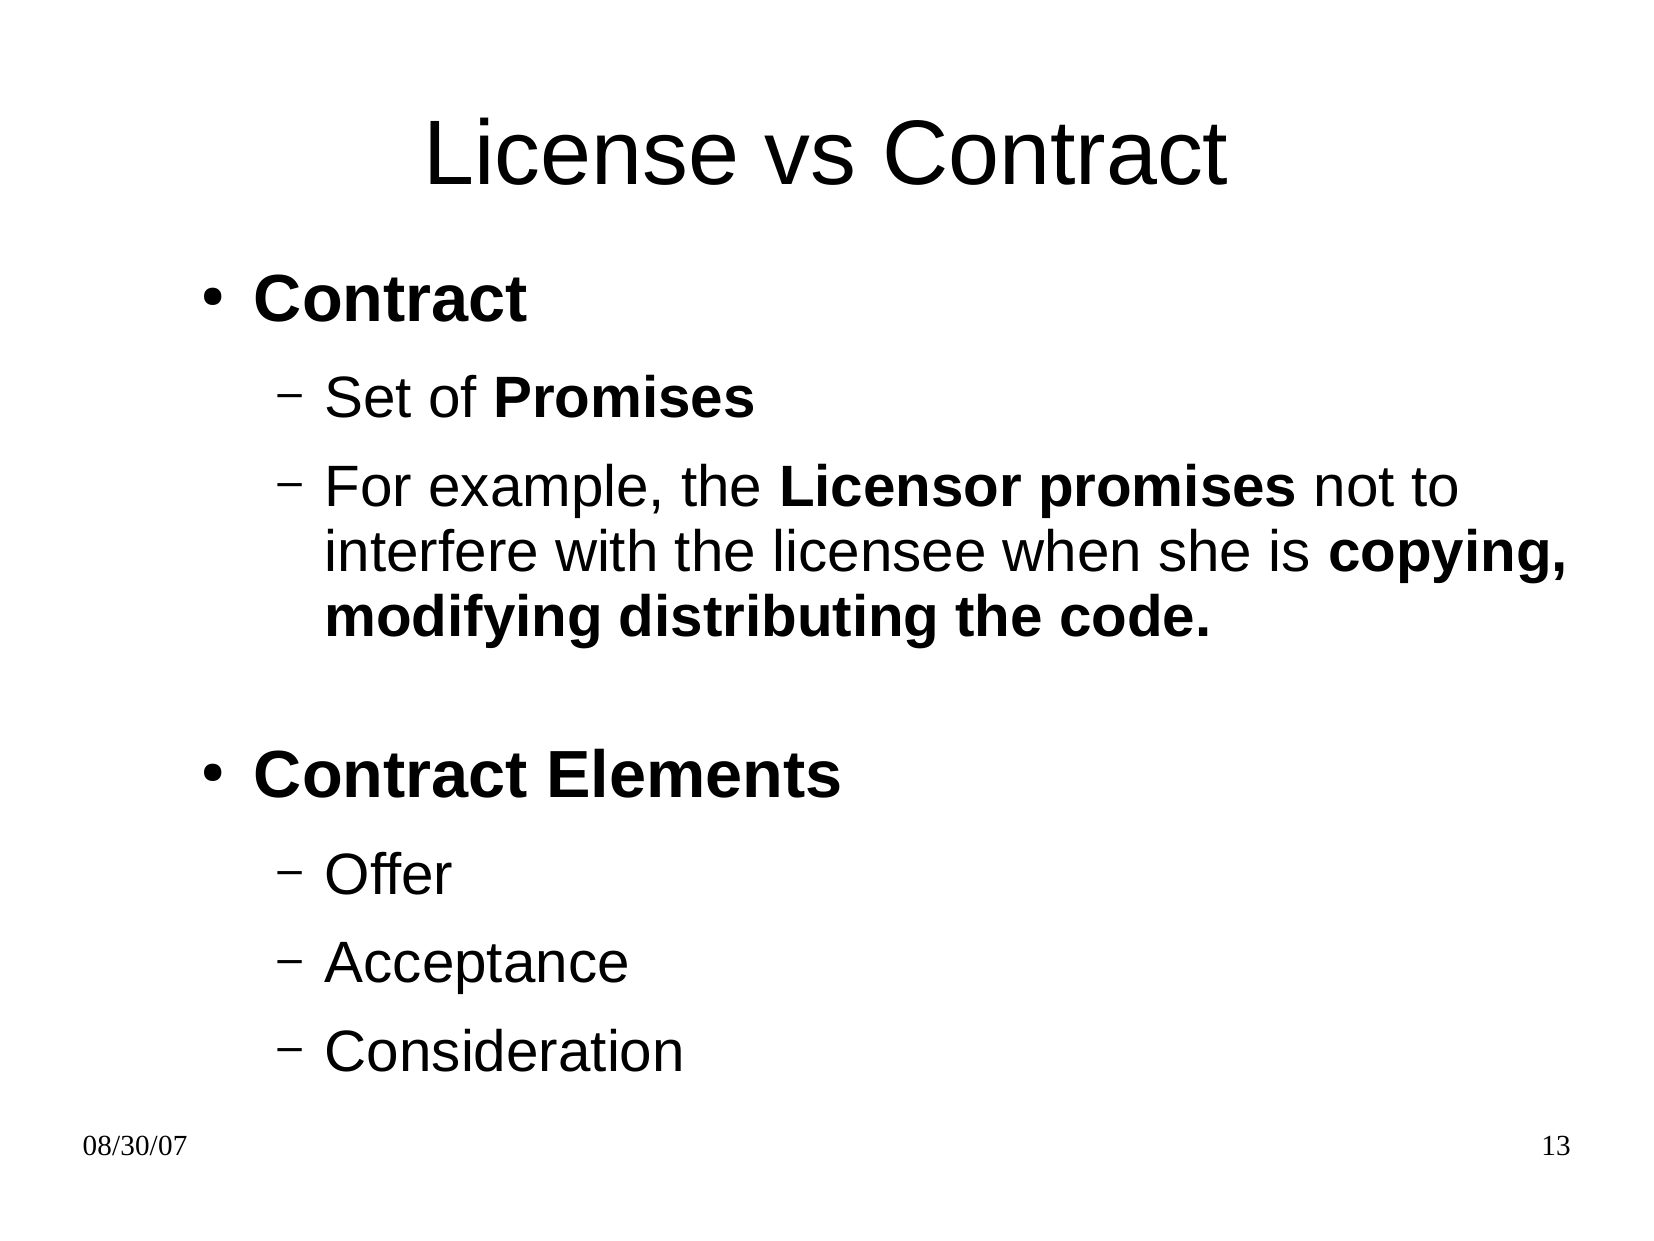

# License vs Contract
Contract
Set of Promises
For example, the Licensor promises not to interfere with the licensee when she is copying, modifying distributing the code.
Contract Elements
Offer
Acceptance
Consideration
08/30/07
13